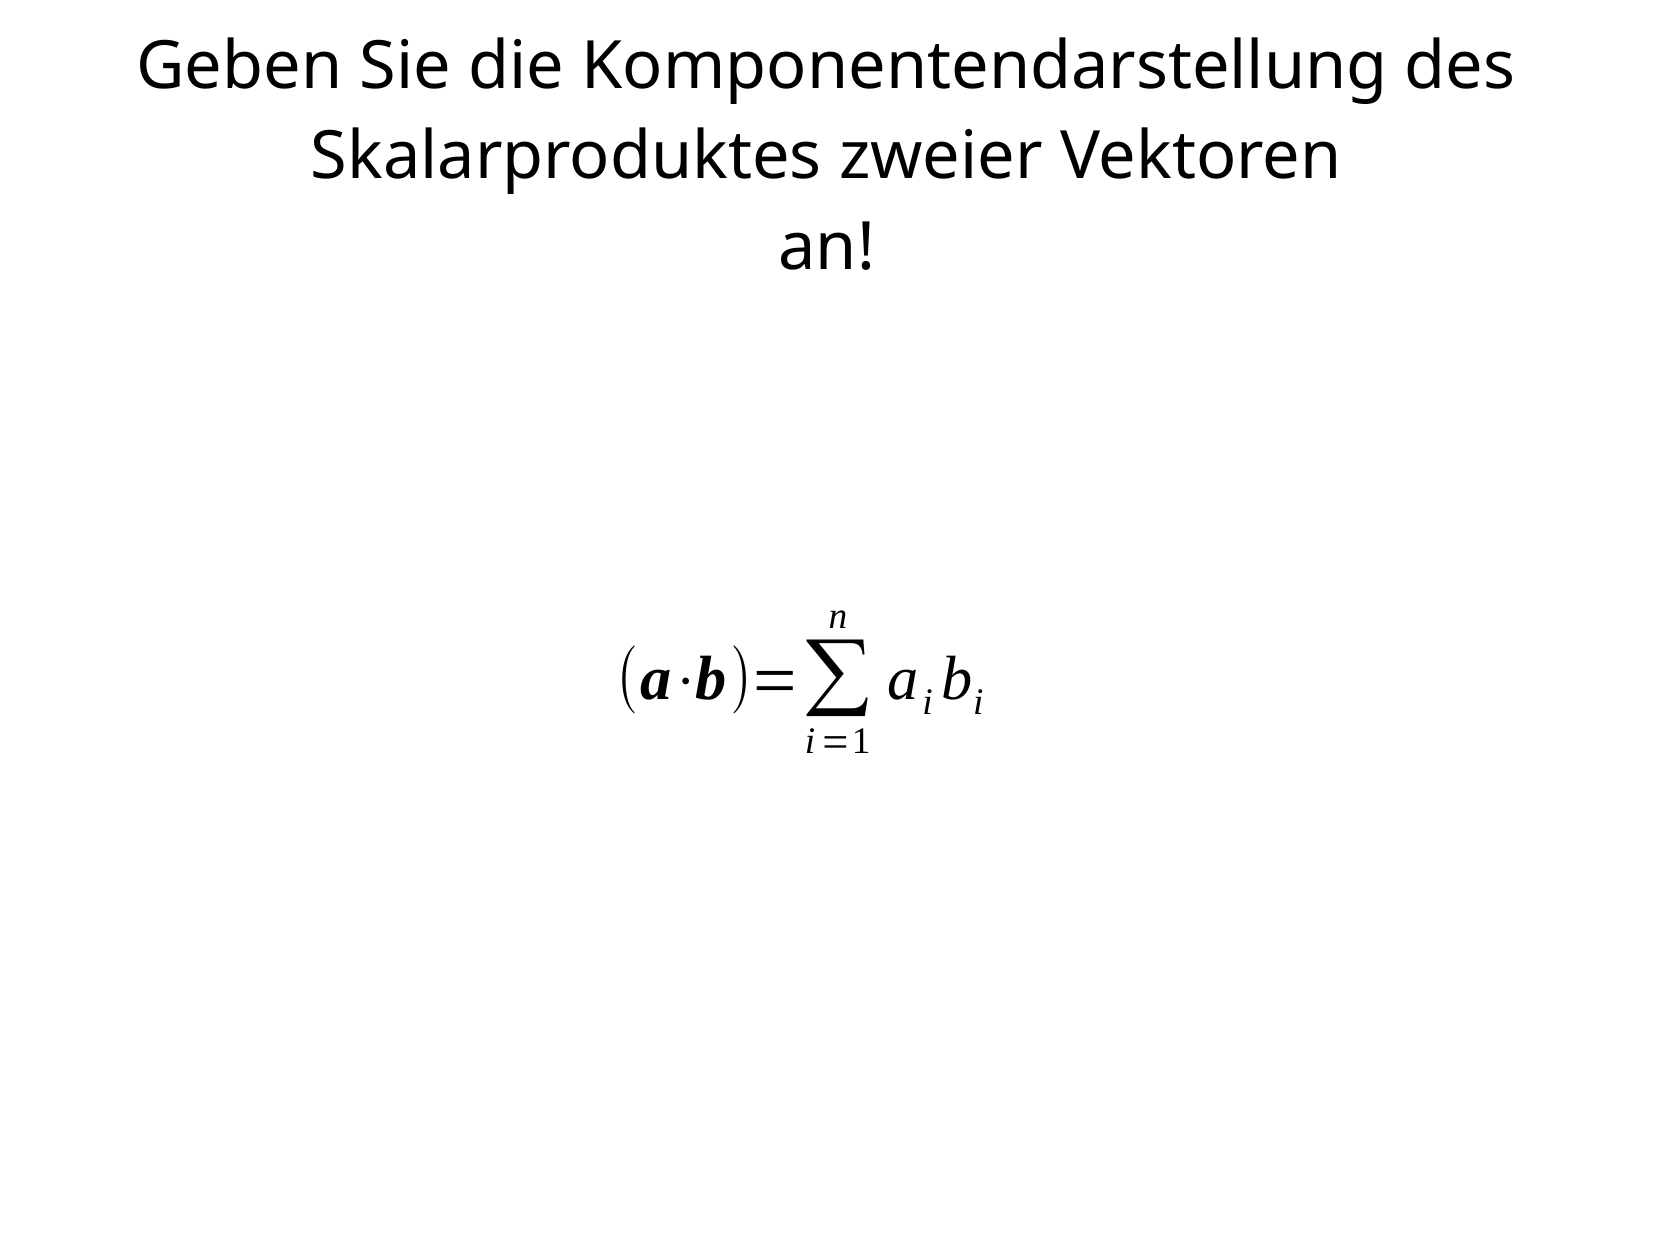

# Geben Sie die Komponentendarstellung des Skalarproduktes zweier Vektoren an!